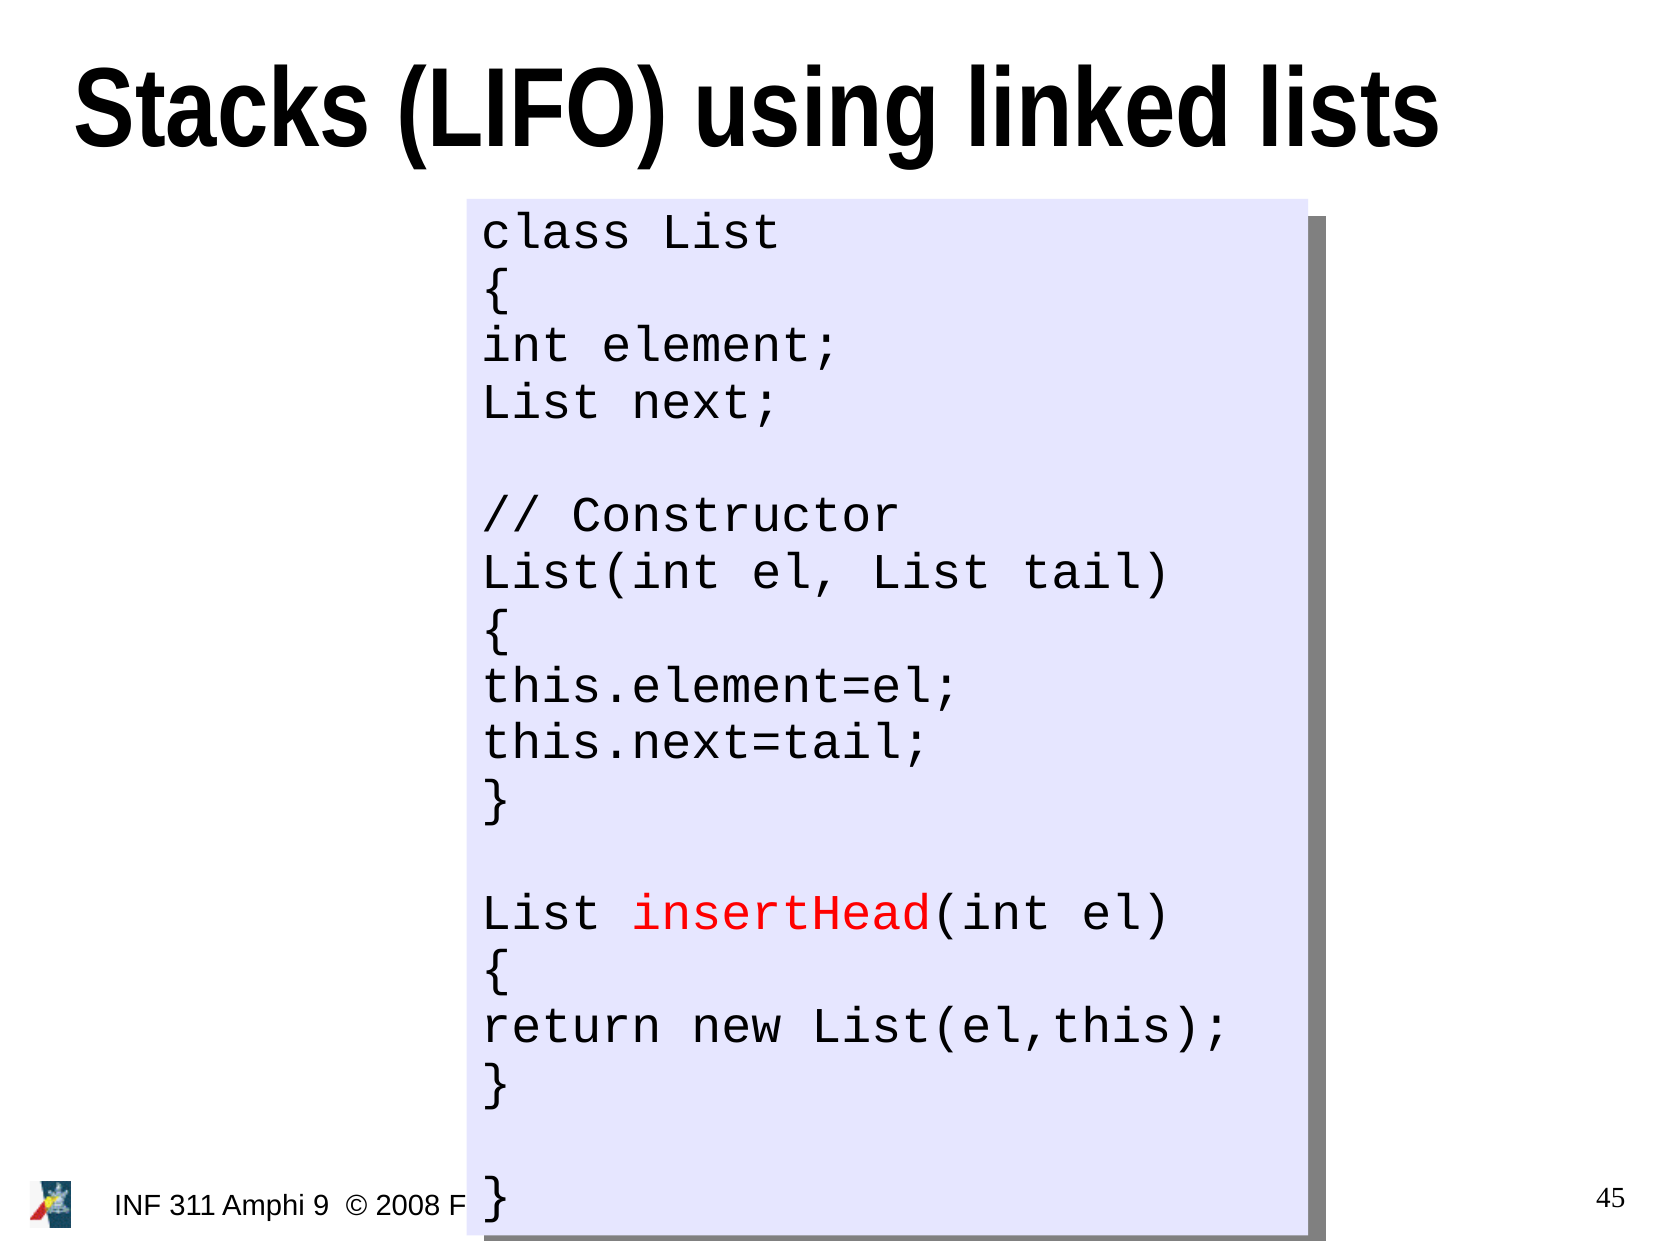

Stacks (LIFO) using linked lists
class List
{
int element;
List next;
// Constructor
List(int el, List tail)
{
this.element=el;
this.next=tail;
}
List insertHead(int el)
{
return new List(el,this);
}
}